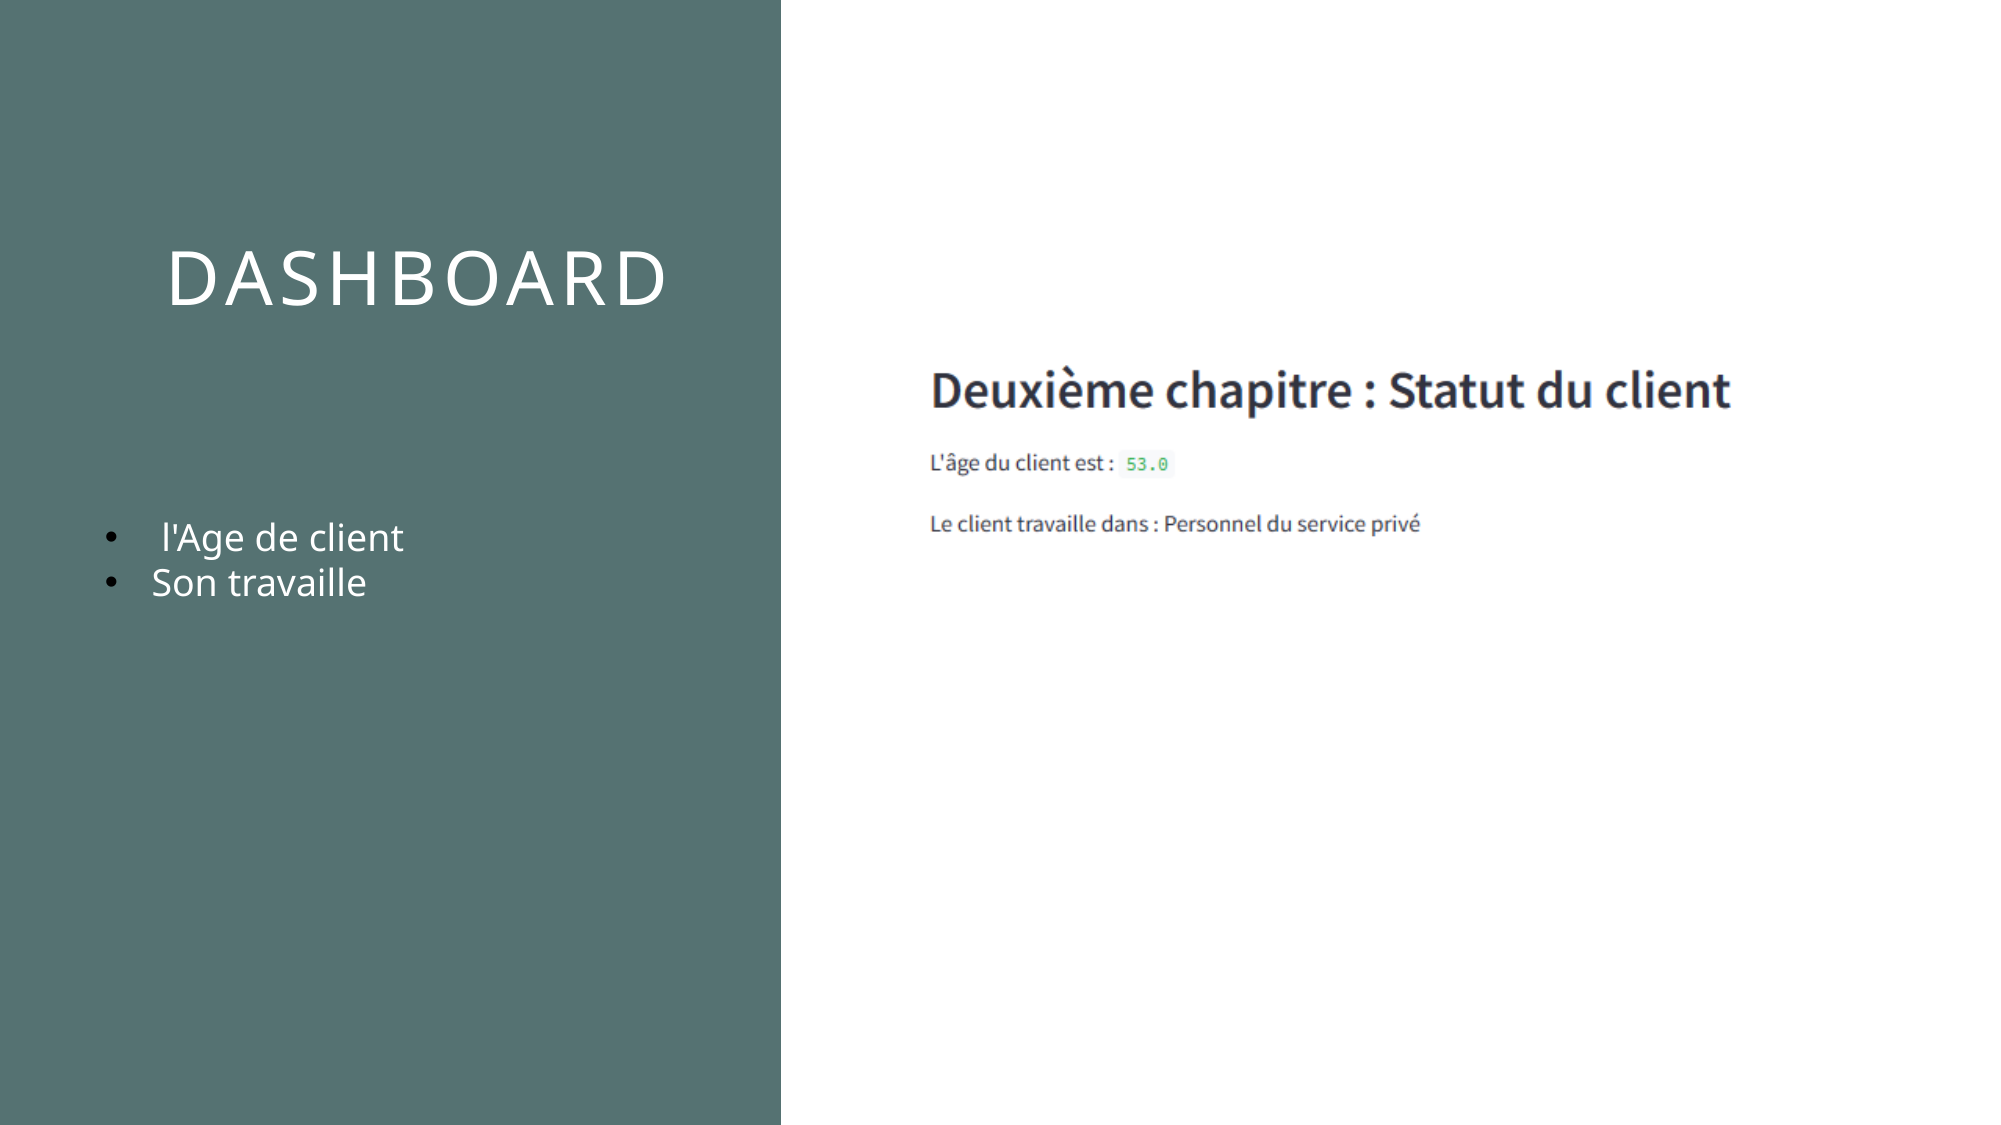

# Dashboard
 l'Age de client
Son travaille